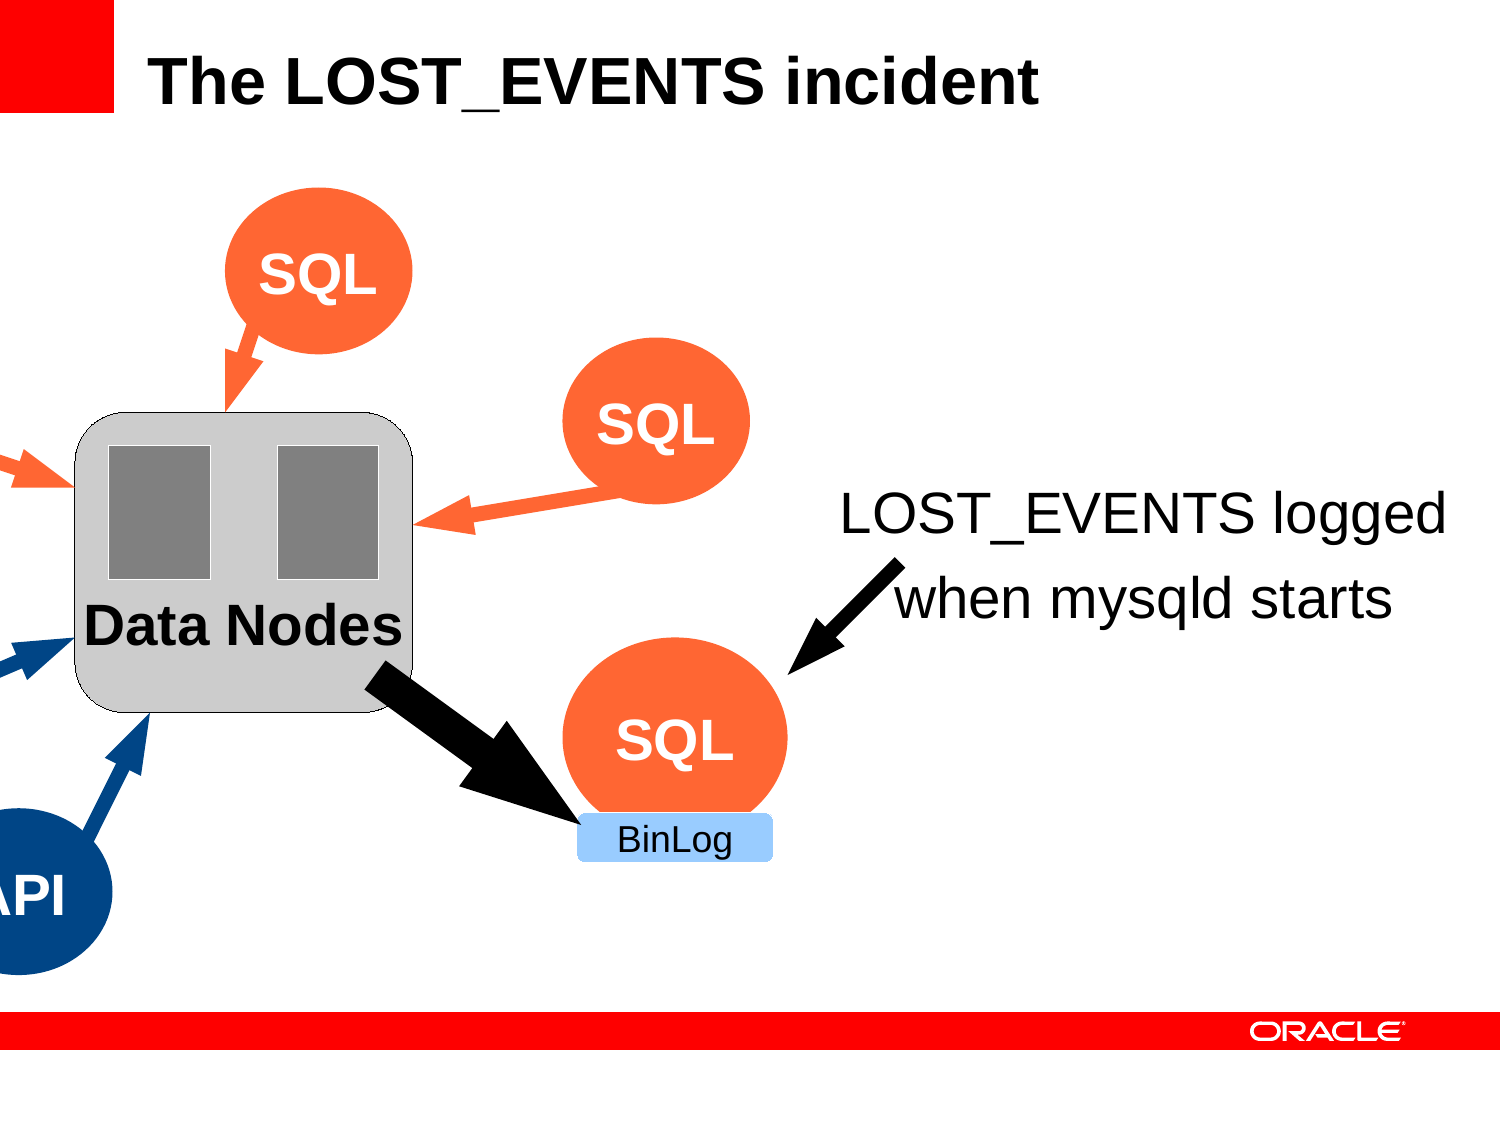

# The LOST_EVENTS incident
SQL
SQL
SQL
Data Nodes
LOST_EVENTS logged
when mysqld starts
API
SQL
BinLog
API